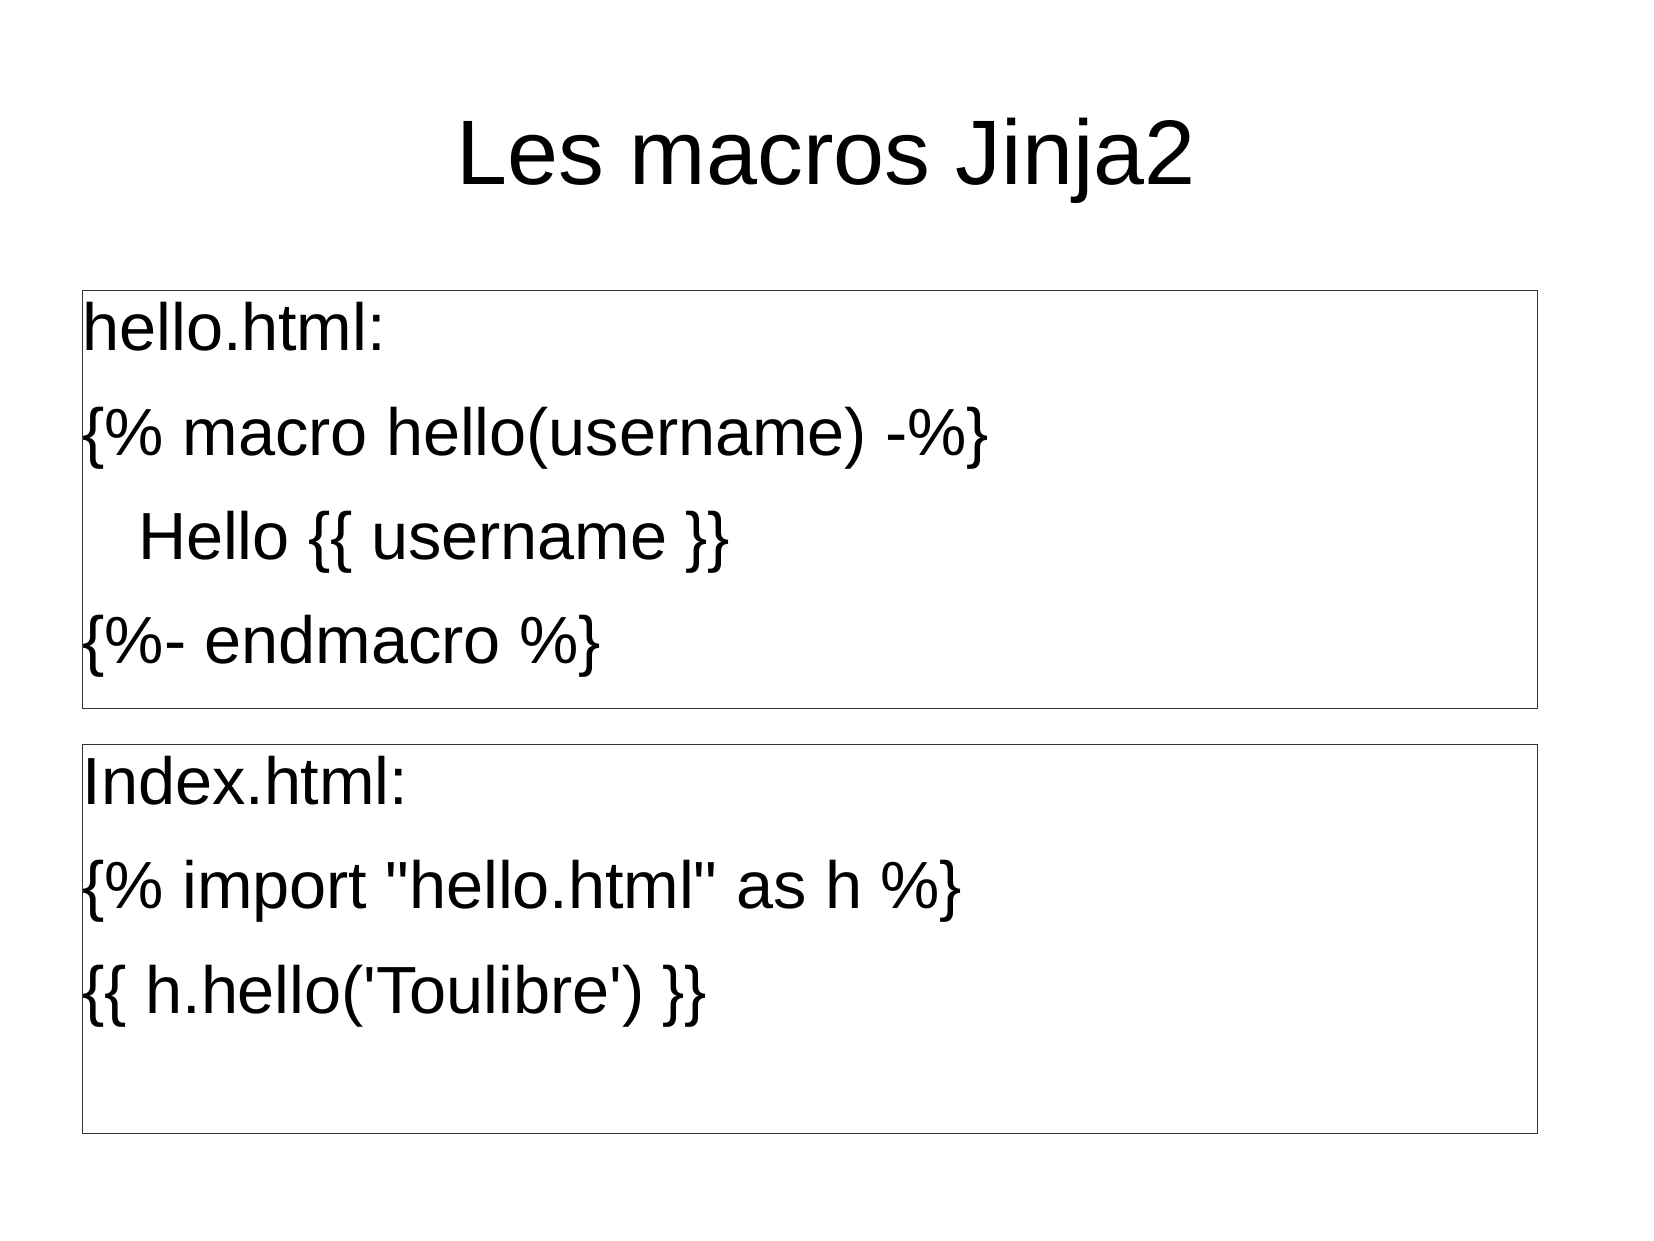

# Les macros Jinja2
hello.html:
{% macro hello(username) -%}
 Hello {{ username }}
{%- endmacro %}
Index.html:
{% import "hello.html" as h %}
{{ h.hello('Toulibre') }}